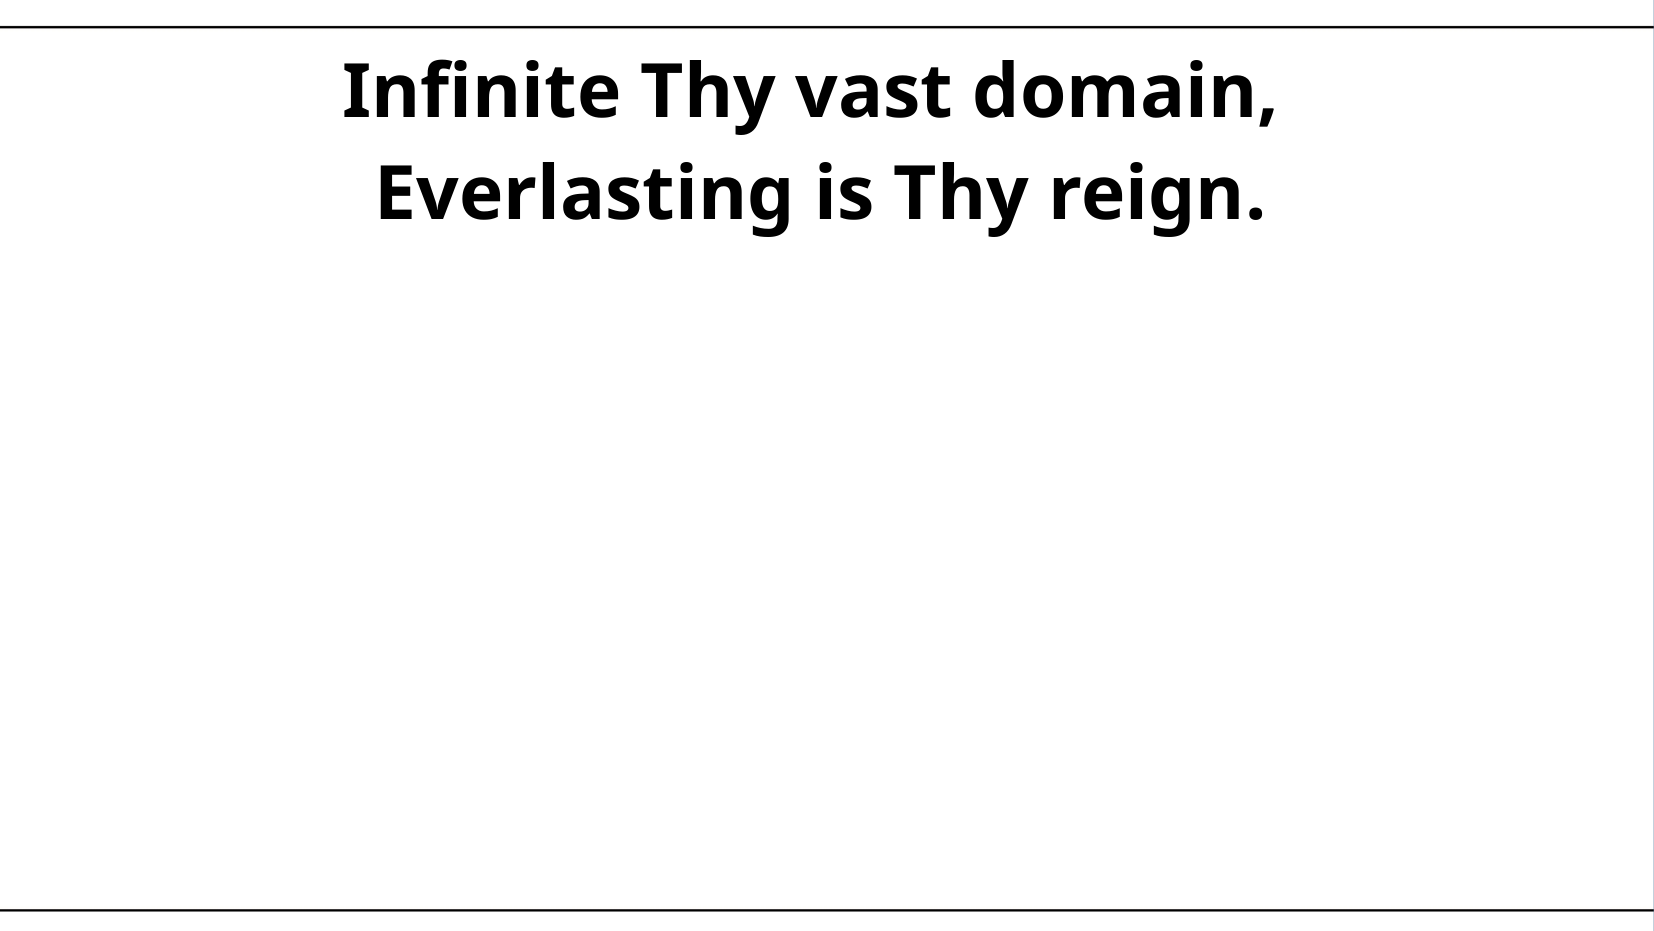

Infinite Thy vast domain,
Everlasting is Thy reign.